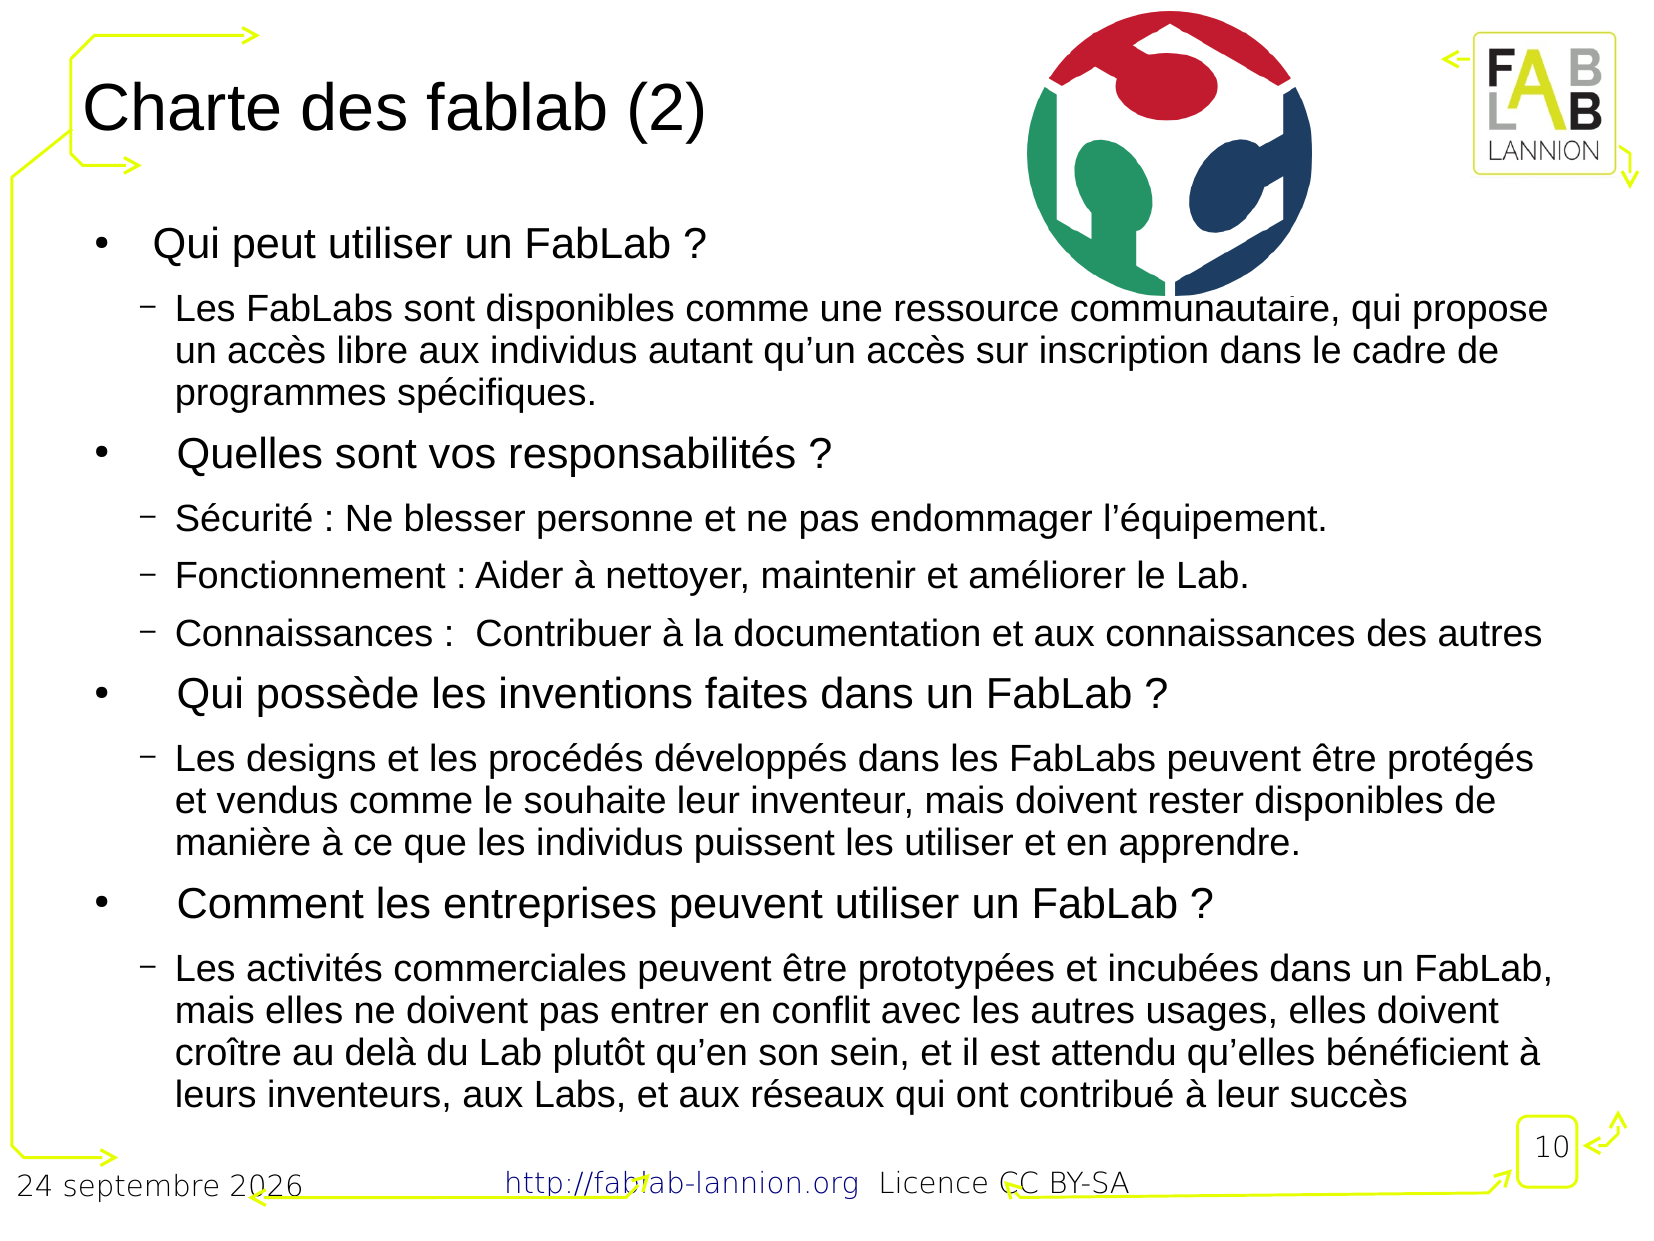

# Charte des fablab (2)
 Qui peut utiliser un FabLab ?
Les FabLabs sont disponibles comme une ressource communautaire, qui propose un accès libre aux individus autant qu’un accès sur inscription dans le cadre de programmes spécifiques.
 Quelles sont vos responsabilités ?
Sécurité : Ne blesser personne et ne pas endommager l’équipement.
Fonctionnement : Aider à nettoyer, maintenir et améliorer le Lab.
Connaissances : Contribuer à la documentation et aux connaissances des autres
 Qui possède les inventions faites dans un FabLab ?
Les designs et les procédés développés dans les FabLabs peuvent être protégés et vendus comme le souhaite leur inventeur, mais doivent rester disponibles de manière à ce que les individus puissent les utiliser et en apprendre.
 Comment les entreprises peuvent utiliser un FabLab ?
Les activités commerciales peuvent être prototypées et incubées dans un FabLab, mais elles ne doivent pas entrer en conflit avec les autres usages, elles doivent croître au delà du Lab plutôt qu’en son sein, et il est attendu qu’elles bénéficient à leurs inventeurs, aux Labs, et aux réseaux qui ont contribué à leur succès
10